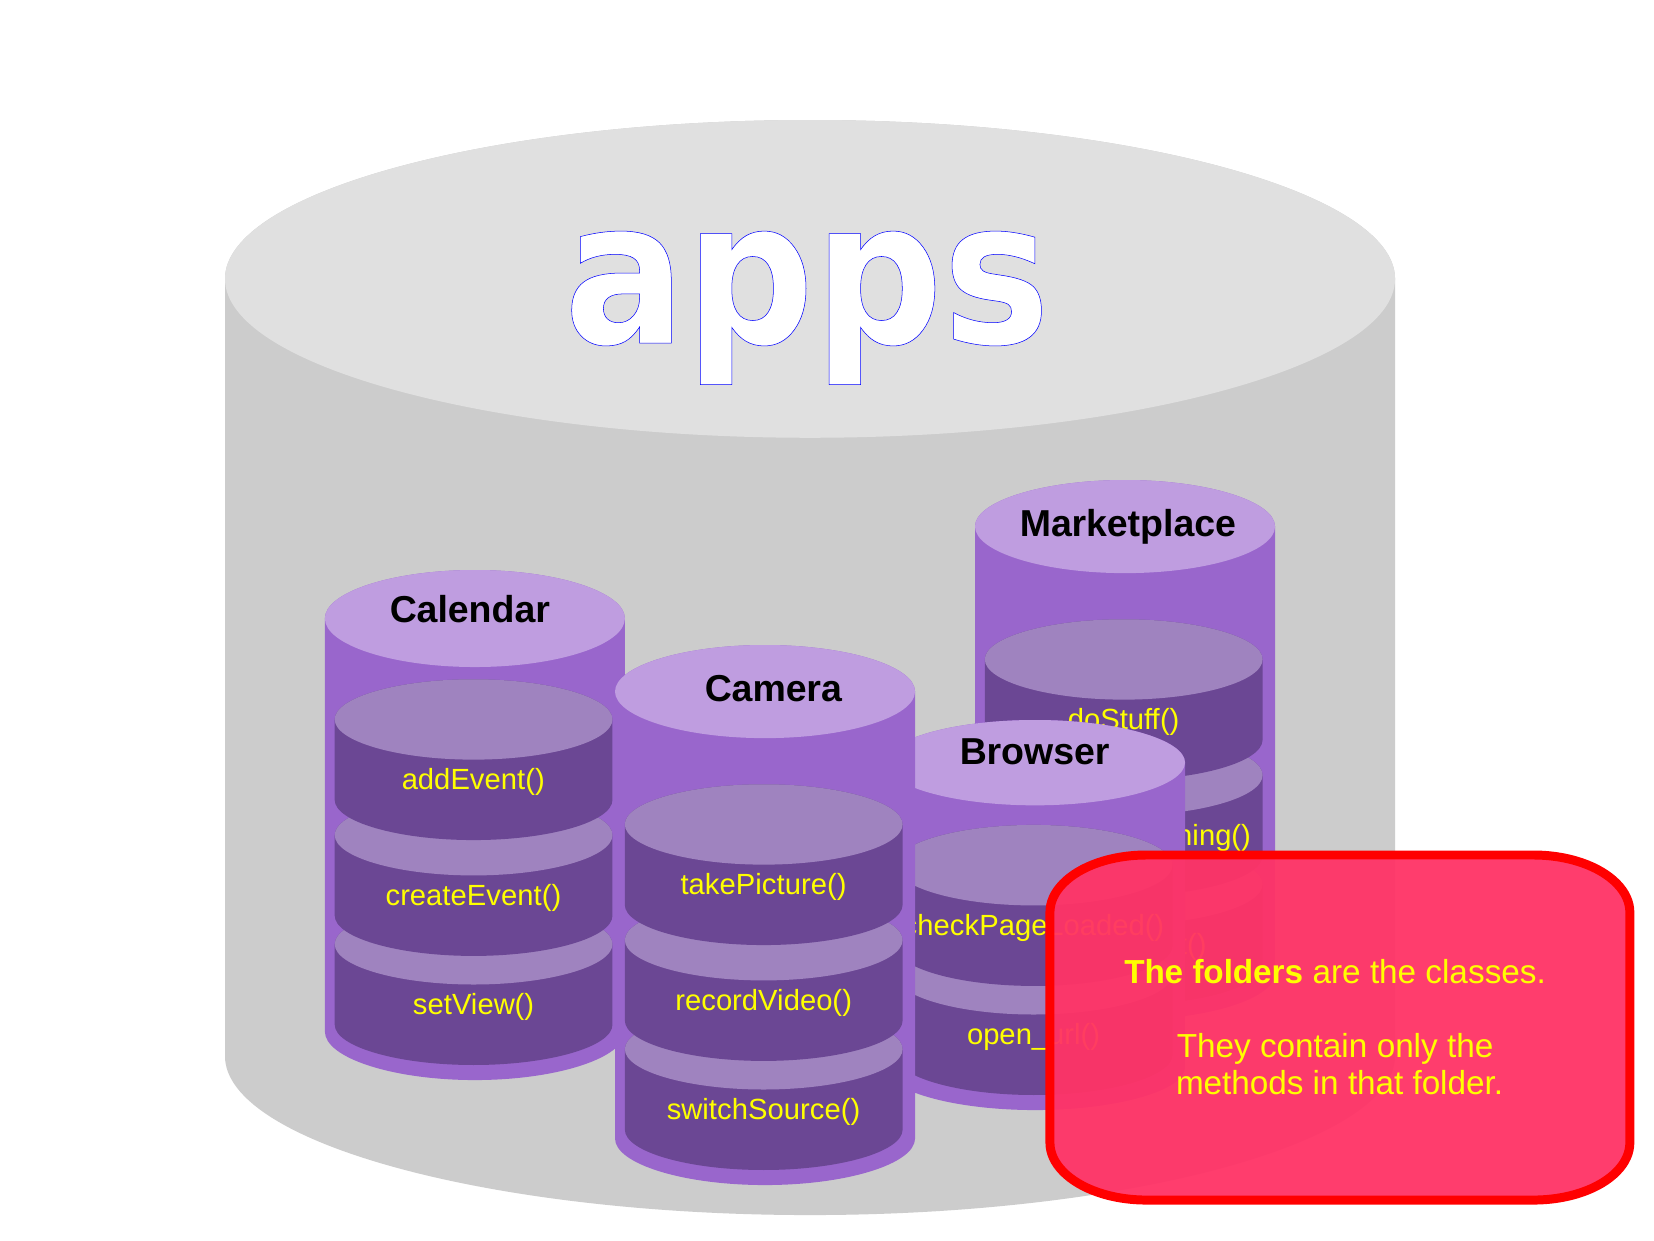

apps
Marketplace
doStuff()
changeSomething()
findAWotsit()
Calendar
addEvent()
createEvent()
setView()
Camera
takePicture()
recordVideo()
switchSource()
Browser
checkPageLoaded()
open_url()
The folders are the classes.
They contain only the
methods in that folder.